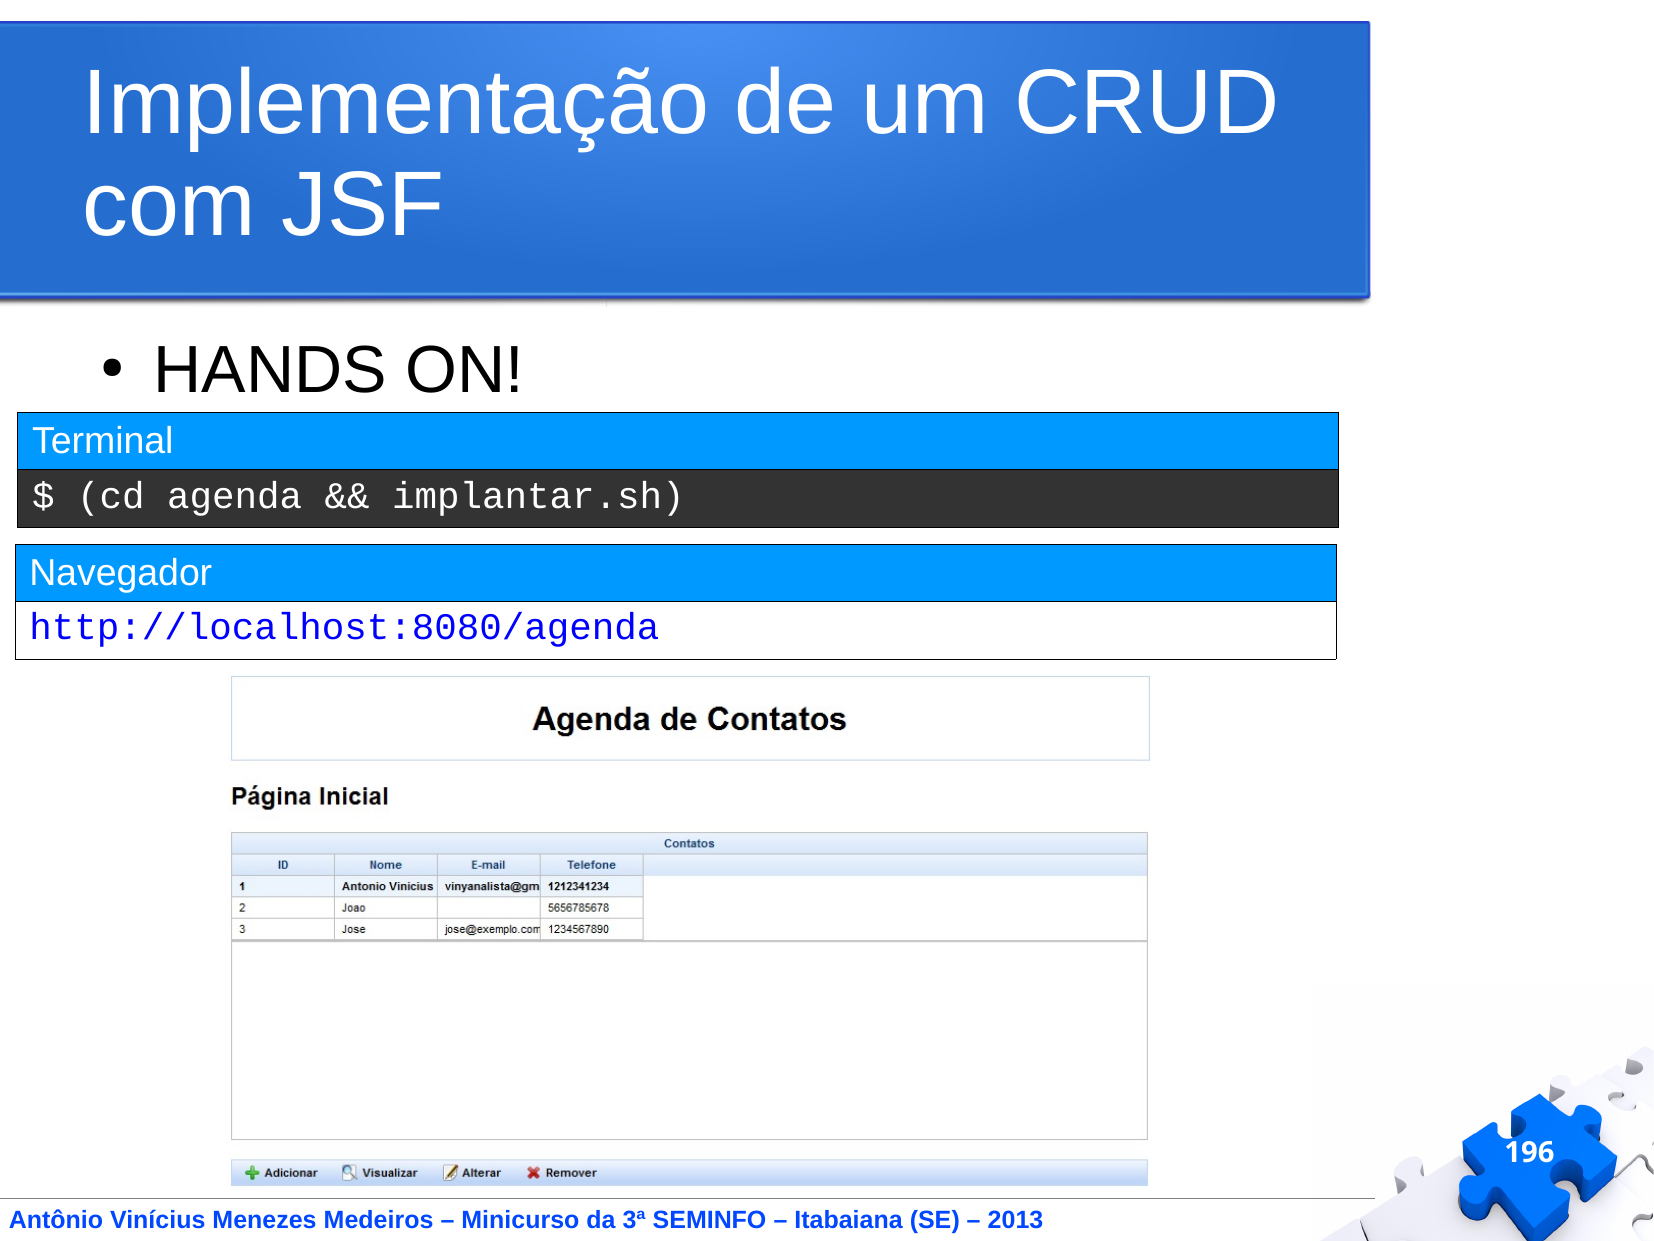

# Implementação de um CRUD com JSF
HANDS ON!
| Terminal |
| --- |
| $ (cd agenda && implantar.sh) |
| Navegador |
| --- |
| http://localhost:8080/agenda |
196